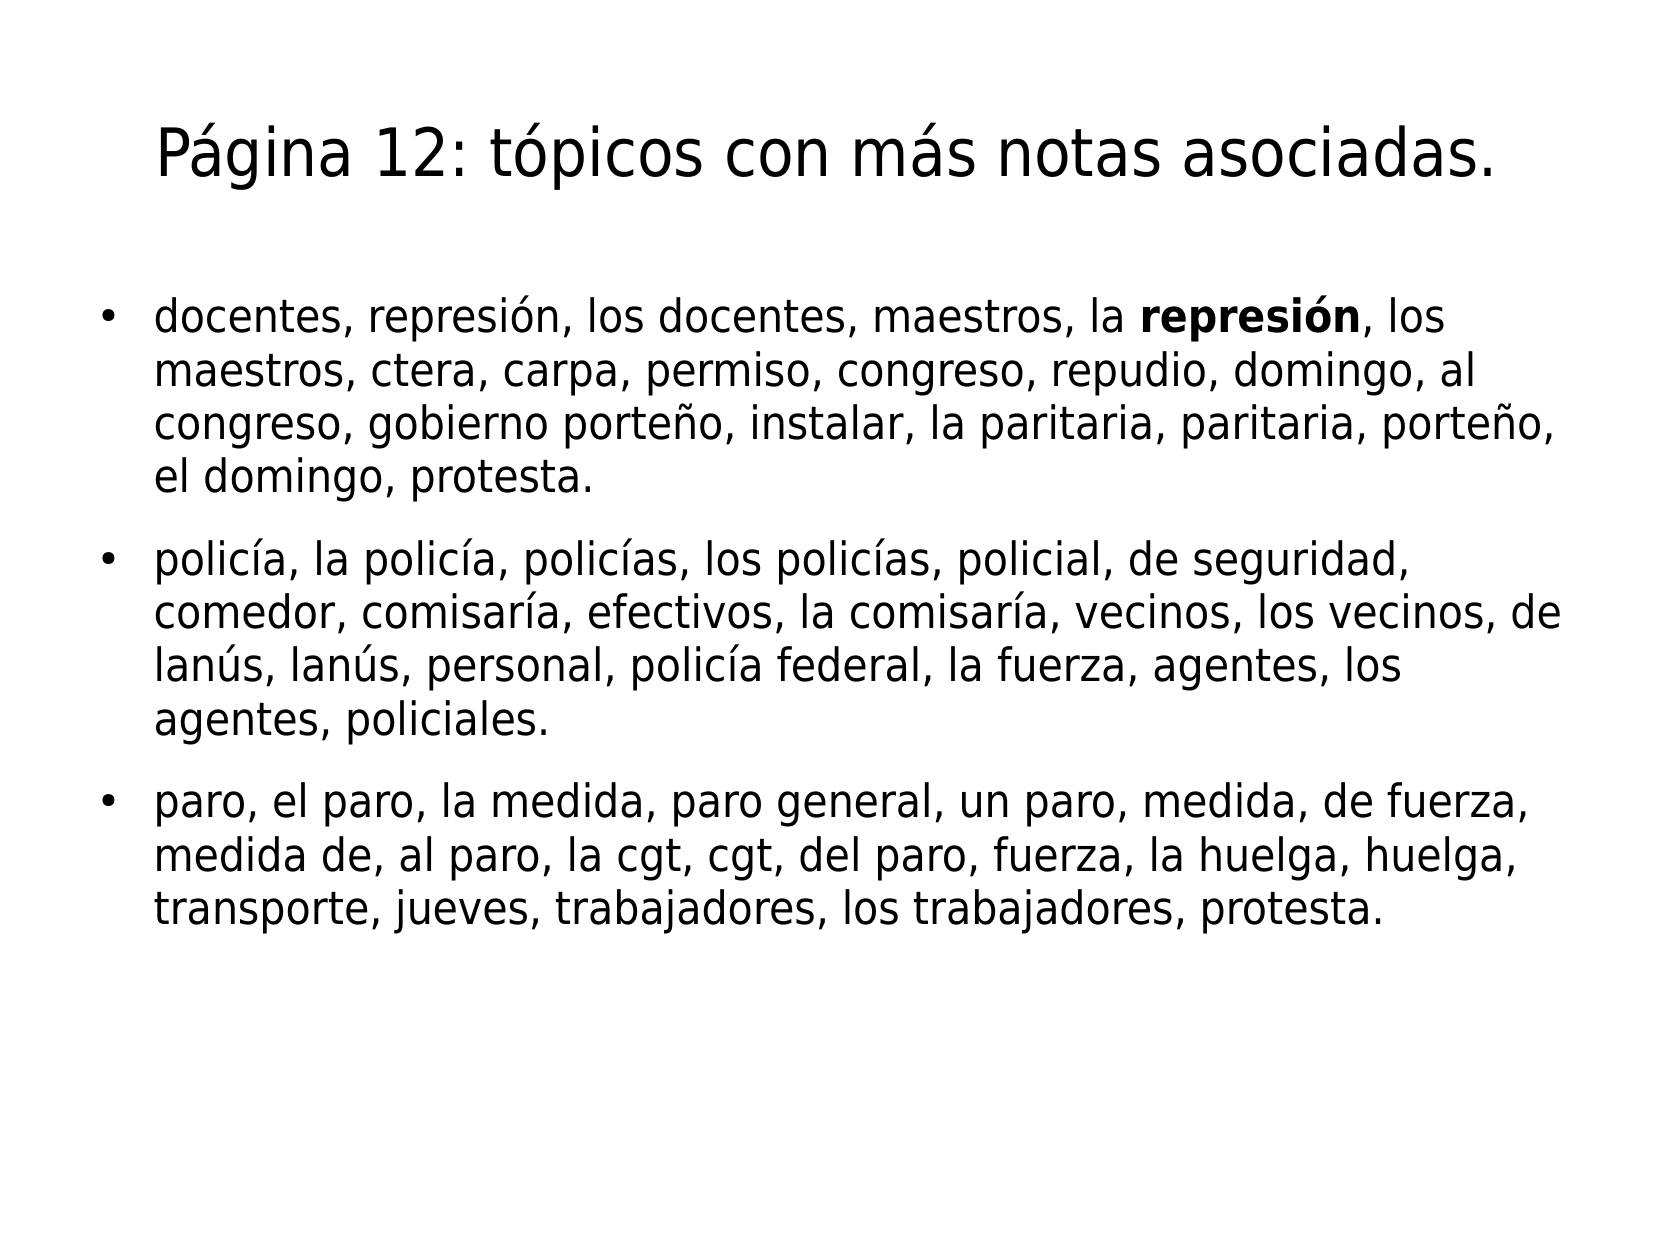

# Página 12: tópicos con más notas asociadas.
docentes, represión, los docentes, maestros, la represión, los maestros, ctera, carpa, permiso, congreso, repudio, domingo, al congreso, gobierno porteño, instalar, la paritaria, paritaria, porteño, el domingo, protesta.
policía, la policía, policías, los policías, policial, de seguridad, comedor, comisaría, efectivos, la comisaría, vecinos, los vecinos, de lanús, lanús, personal, policía federal, la fuerza, agentes, los agentes, policiales.
paro, el paro, la medida, paro general, un paro, medida, de fuerza, medida de, al paro, la cgt, cgt, del paro, fuerza, la huelga, huelga, transporte, jueves, trabajadores, los trabajadores, protesta.